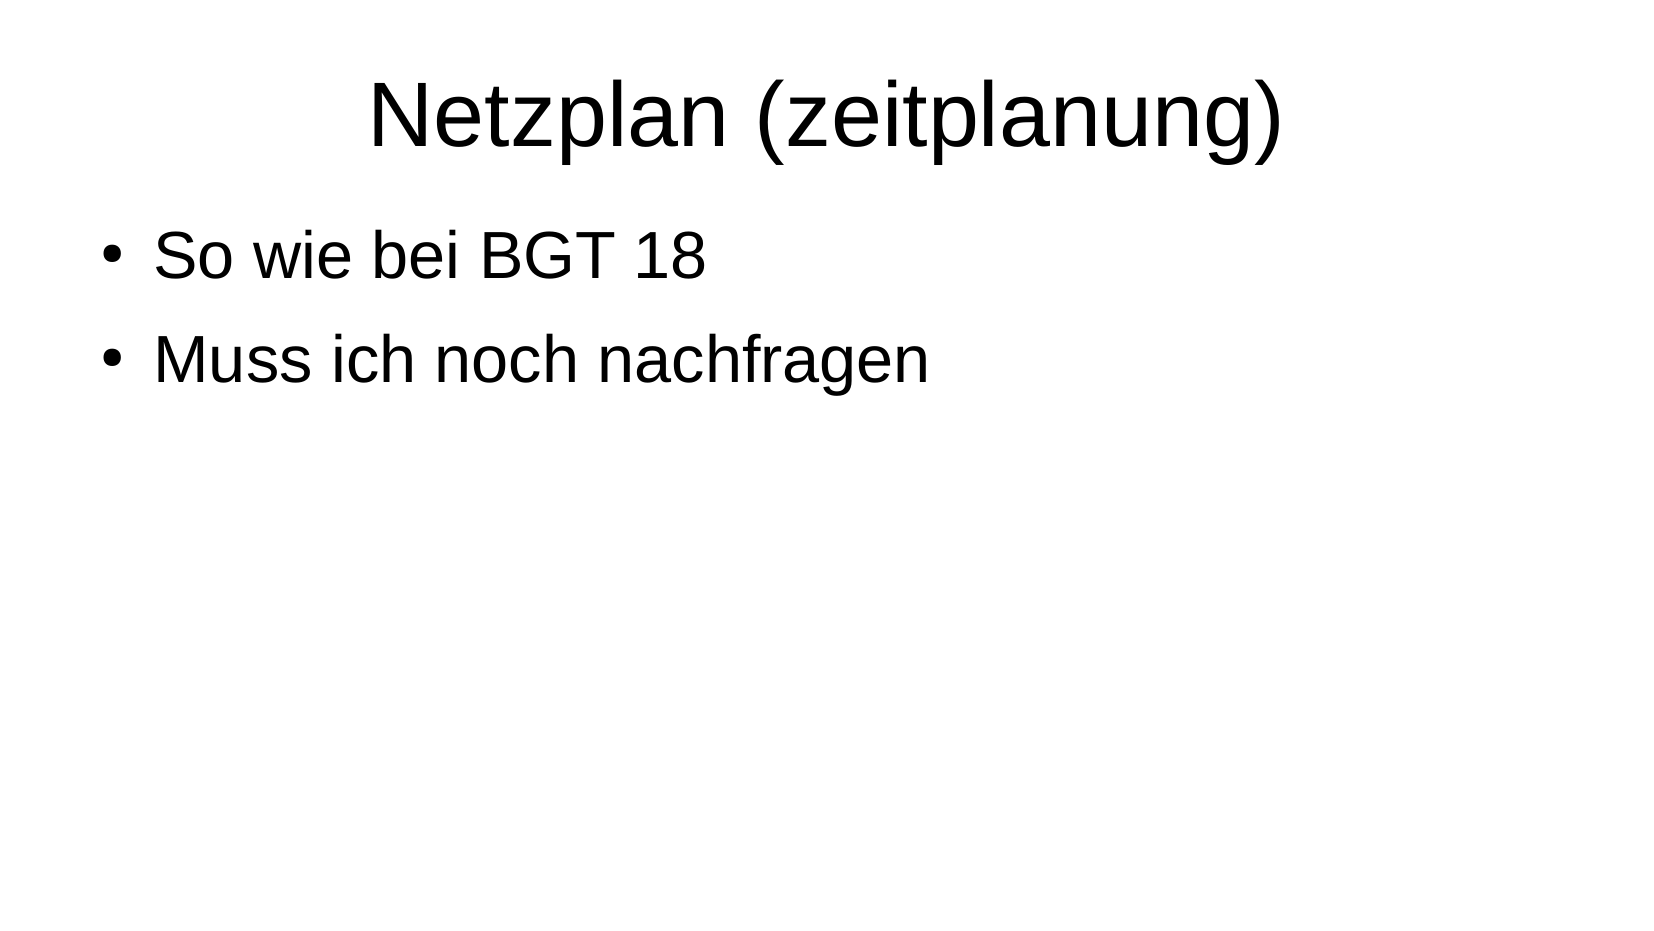

# Netzplan (zeitplanung)
So wie bei BGT 18
Muss ich noch nachfragen